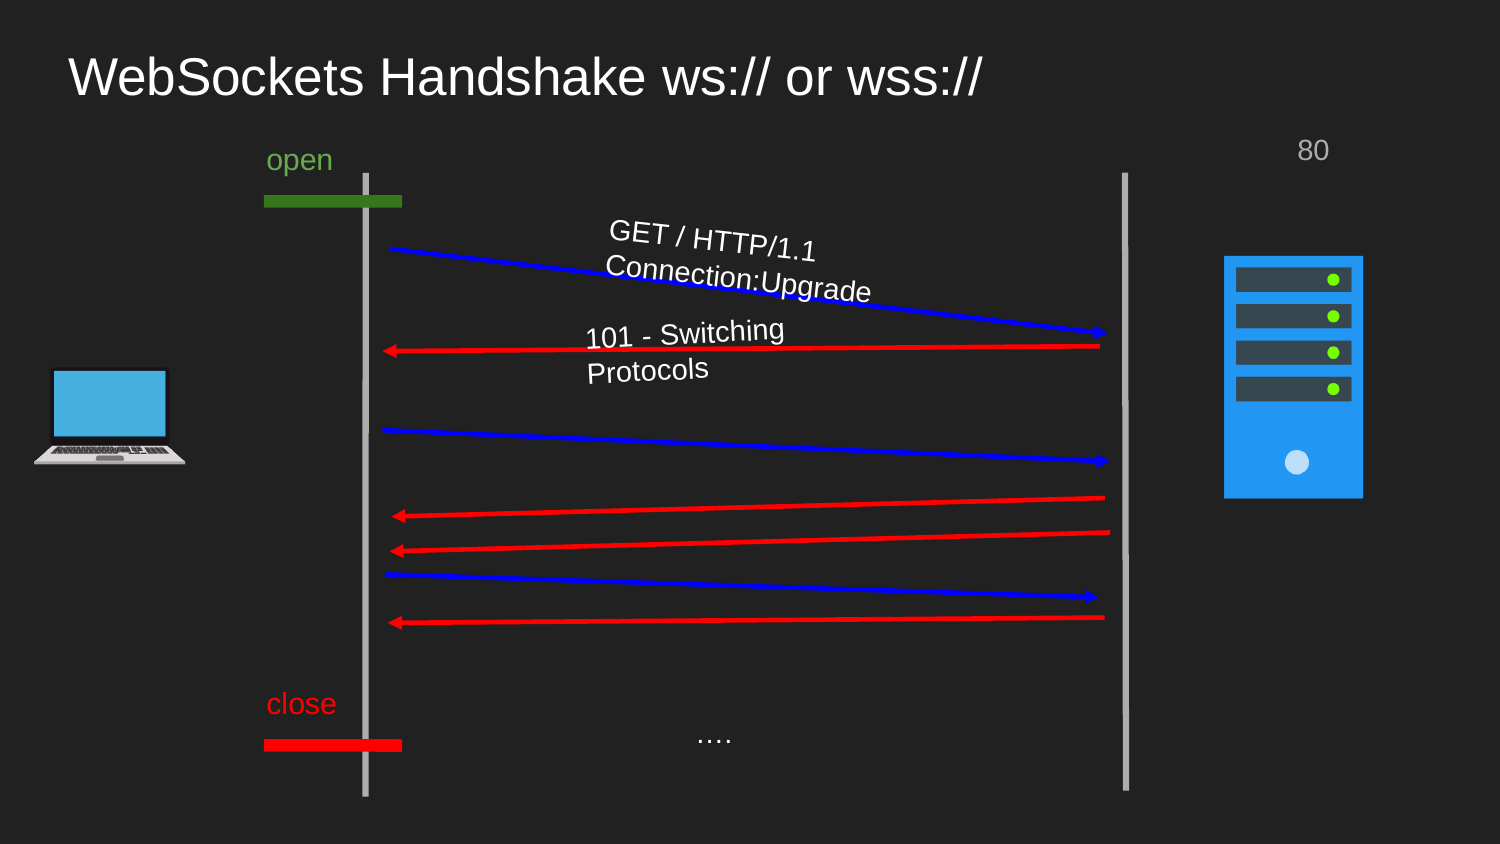

# WebSockets Handshake ws:// or wss://
80
open
GET / HTTP/1.1 Connection:Upgrade
101 - Switching Protocols
close
….